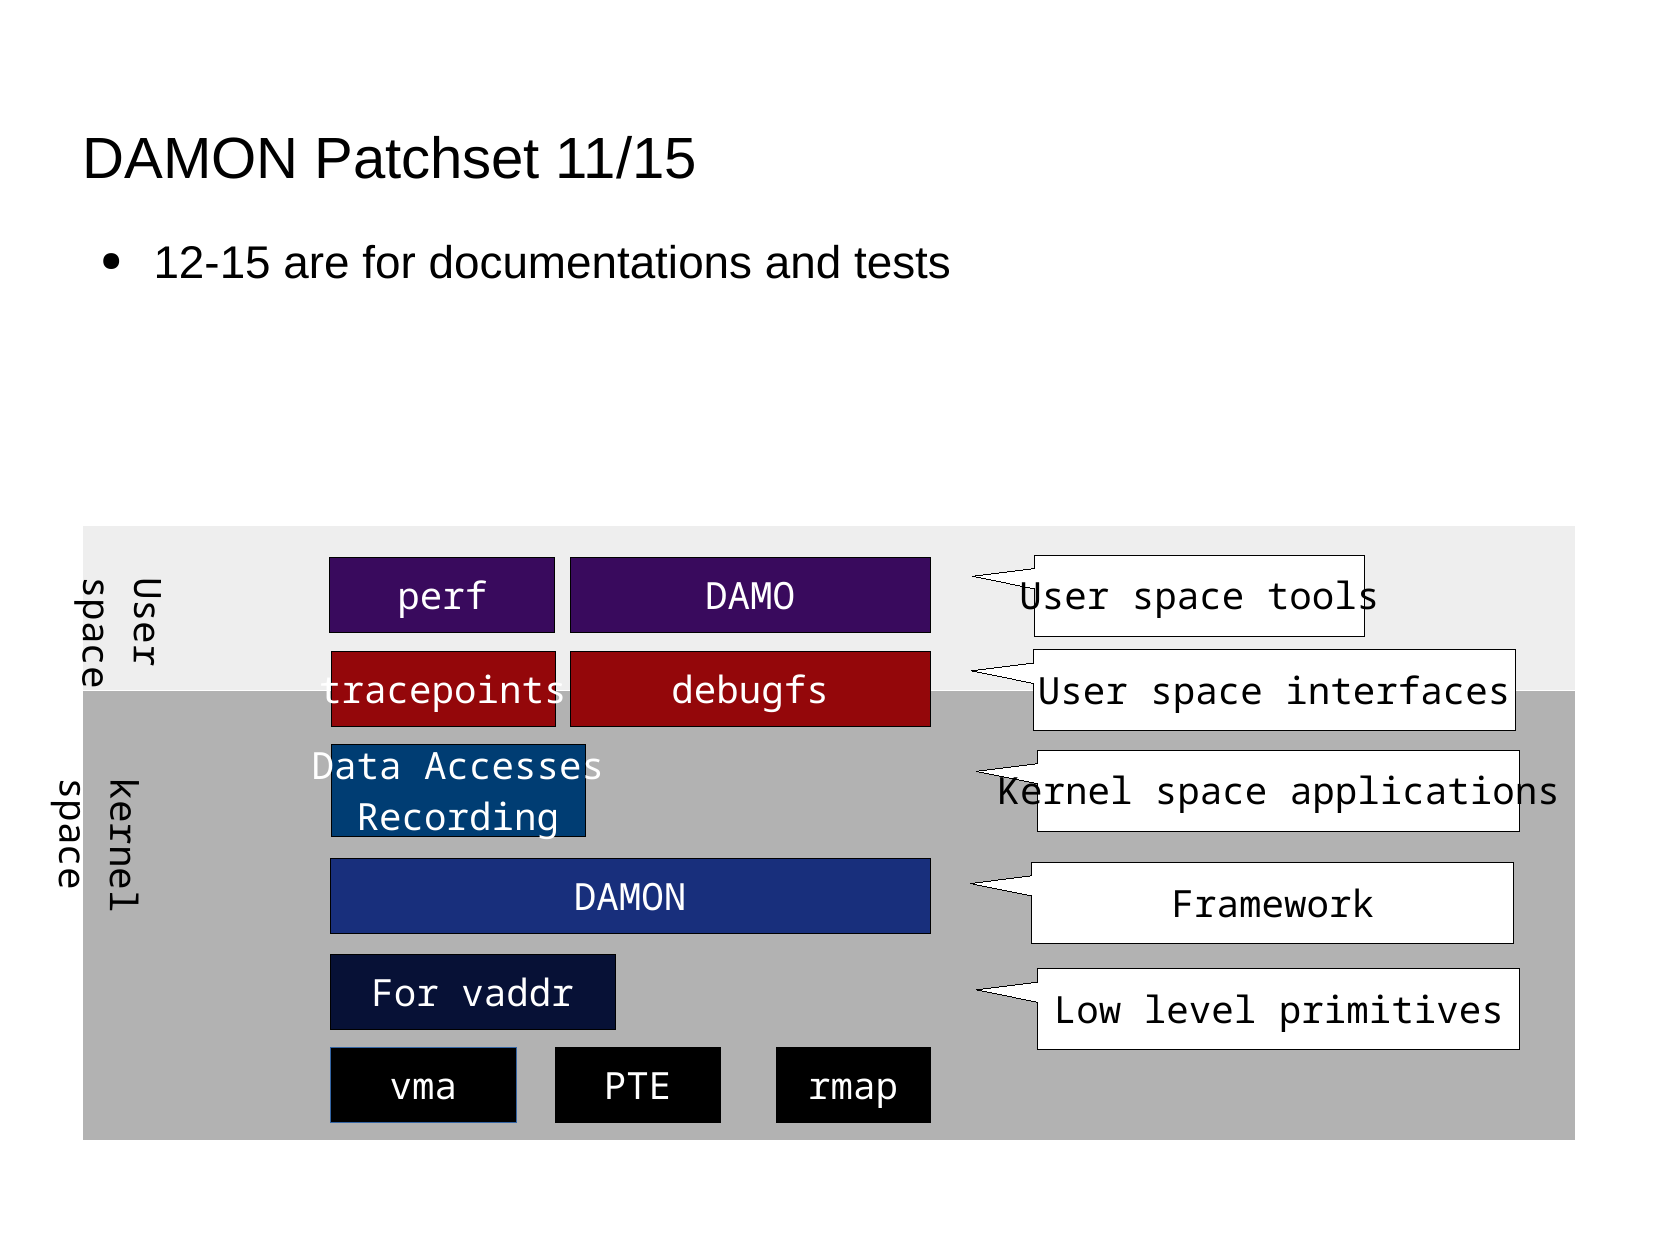

# DAMON Patchset 11/15
12-15 are for documentations and tests
User space tools
perf
DAMO
User
space
User space interfaces
tracepoints
debugfs
Data Accesses
Recording
Kernel space applications
kernel space
DAMON
Framework
For vaddr
Low level primitives
vma
PTE
rmap